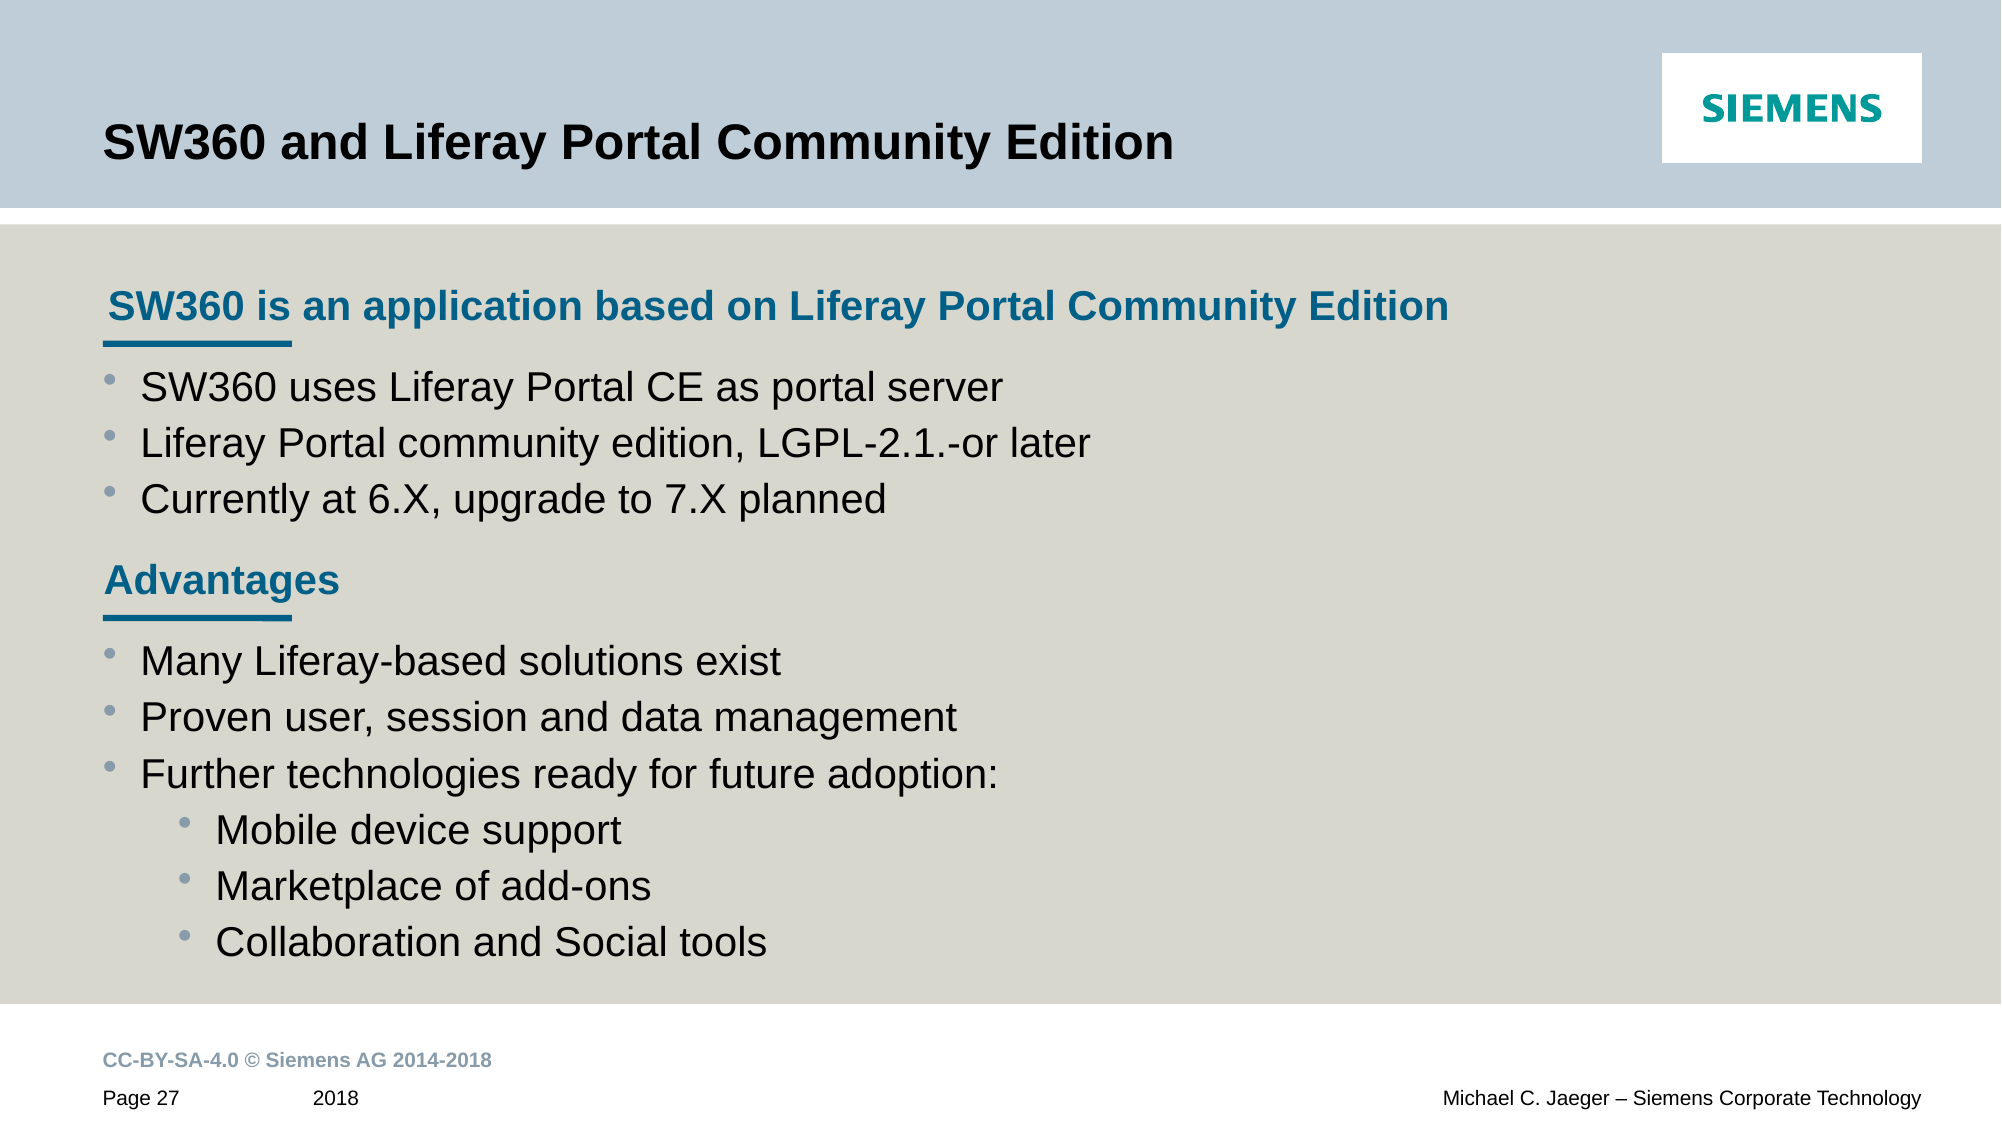

# SW360 and Liferay Portal Community Edition
SW360 is an application based on Liferay Portal Community Edition
SW360 uses Liferay Portal CE as portal server
Liferay Portal community edition, LGPL-2.1.-or later
Currently at 6.X, upgrade to 7.X planned
Advantages
Many Liferay-based solutions exist
Proven user, session and data management
Further technologies ready for future adoption:
Mobile device support
Marketplace of add-ons
Collaboration and Social tools